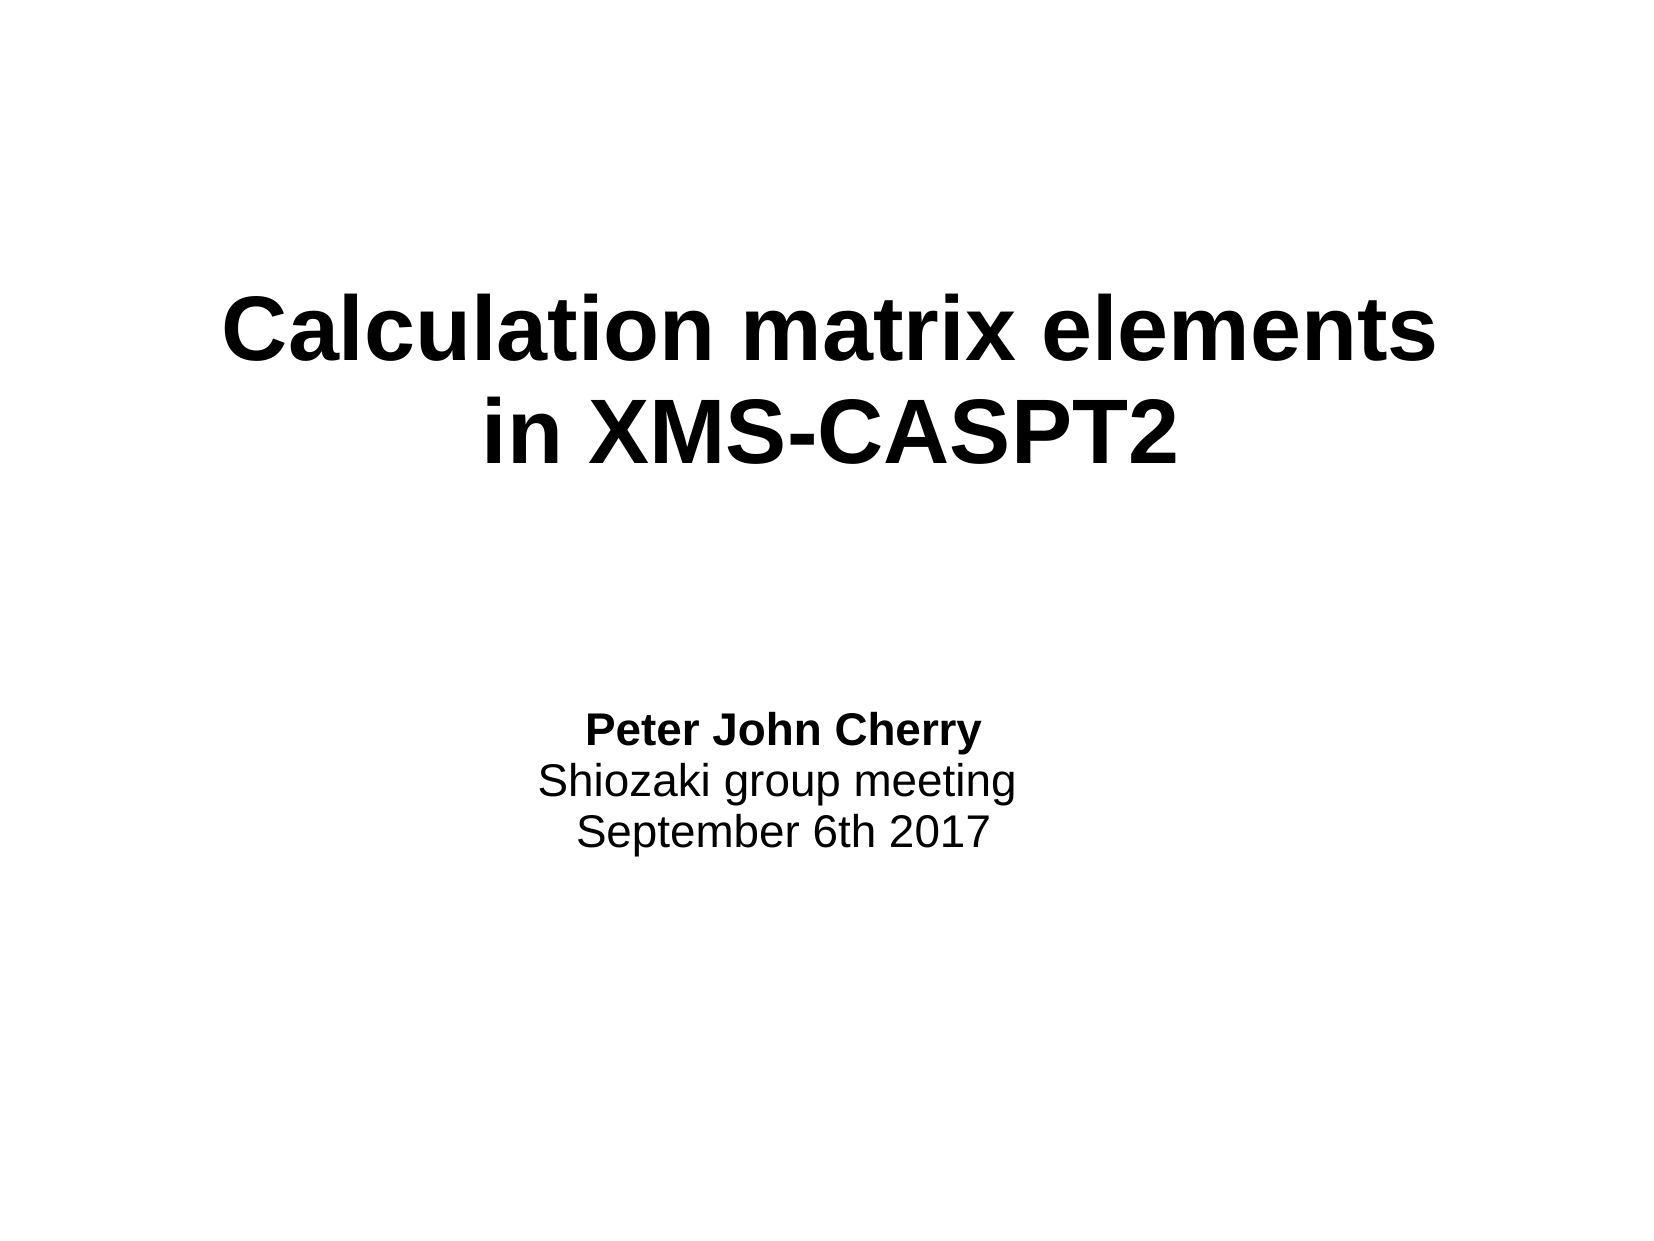

# Calculation matrix elements in XMS-CASPT2
Peter John Cherry
Shiozaki group meeting
September 6th 2017